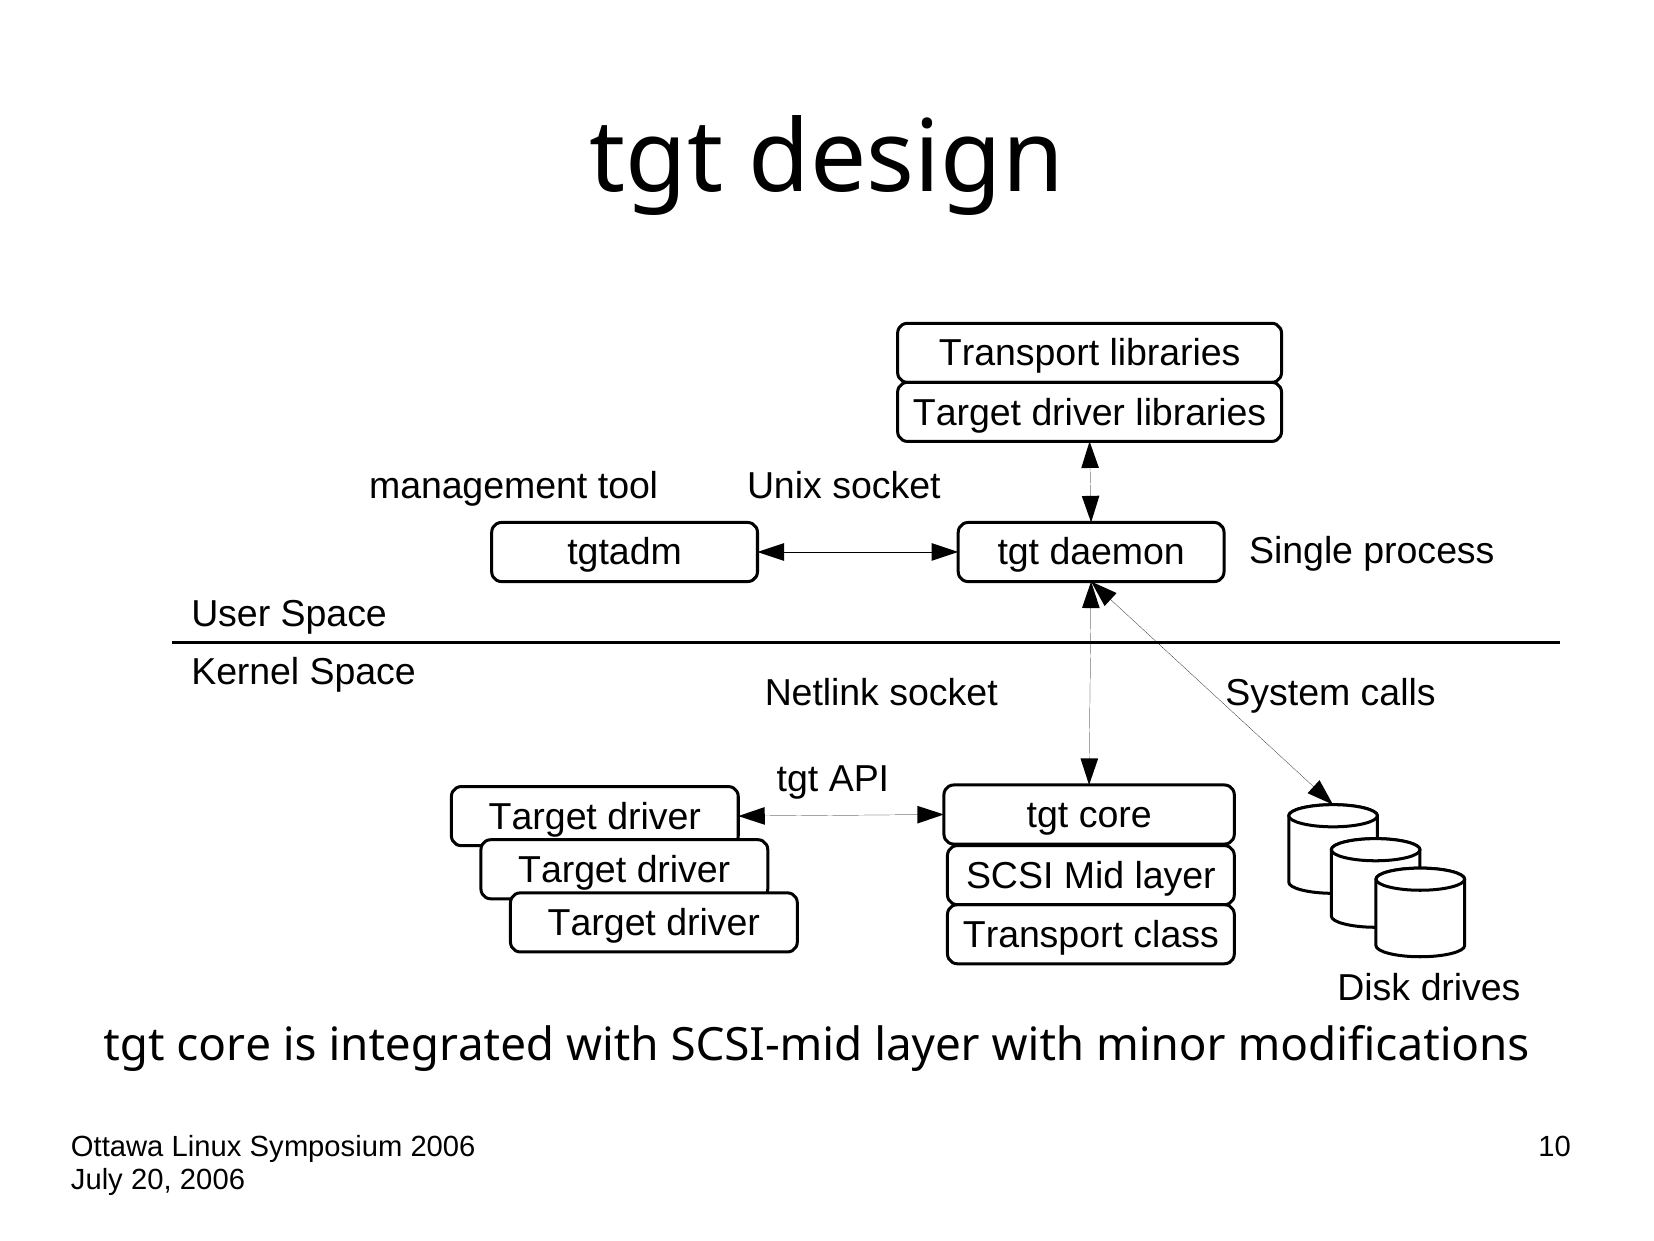

# tgt design
Transport libraries
Target driver libraries
management tool
Unix socket
Single process
tgtadm
tgt daemon
User Space
Kernel Space
Netlink socket
System calls
tgt API
tgt core
Target driver
Target driver
SCSI Mid layer
Target driver
Transport class
Disk drives
tgt core is integrated with SCSI-mid layer with minor modifications
10